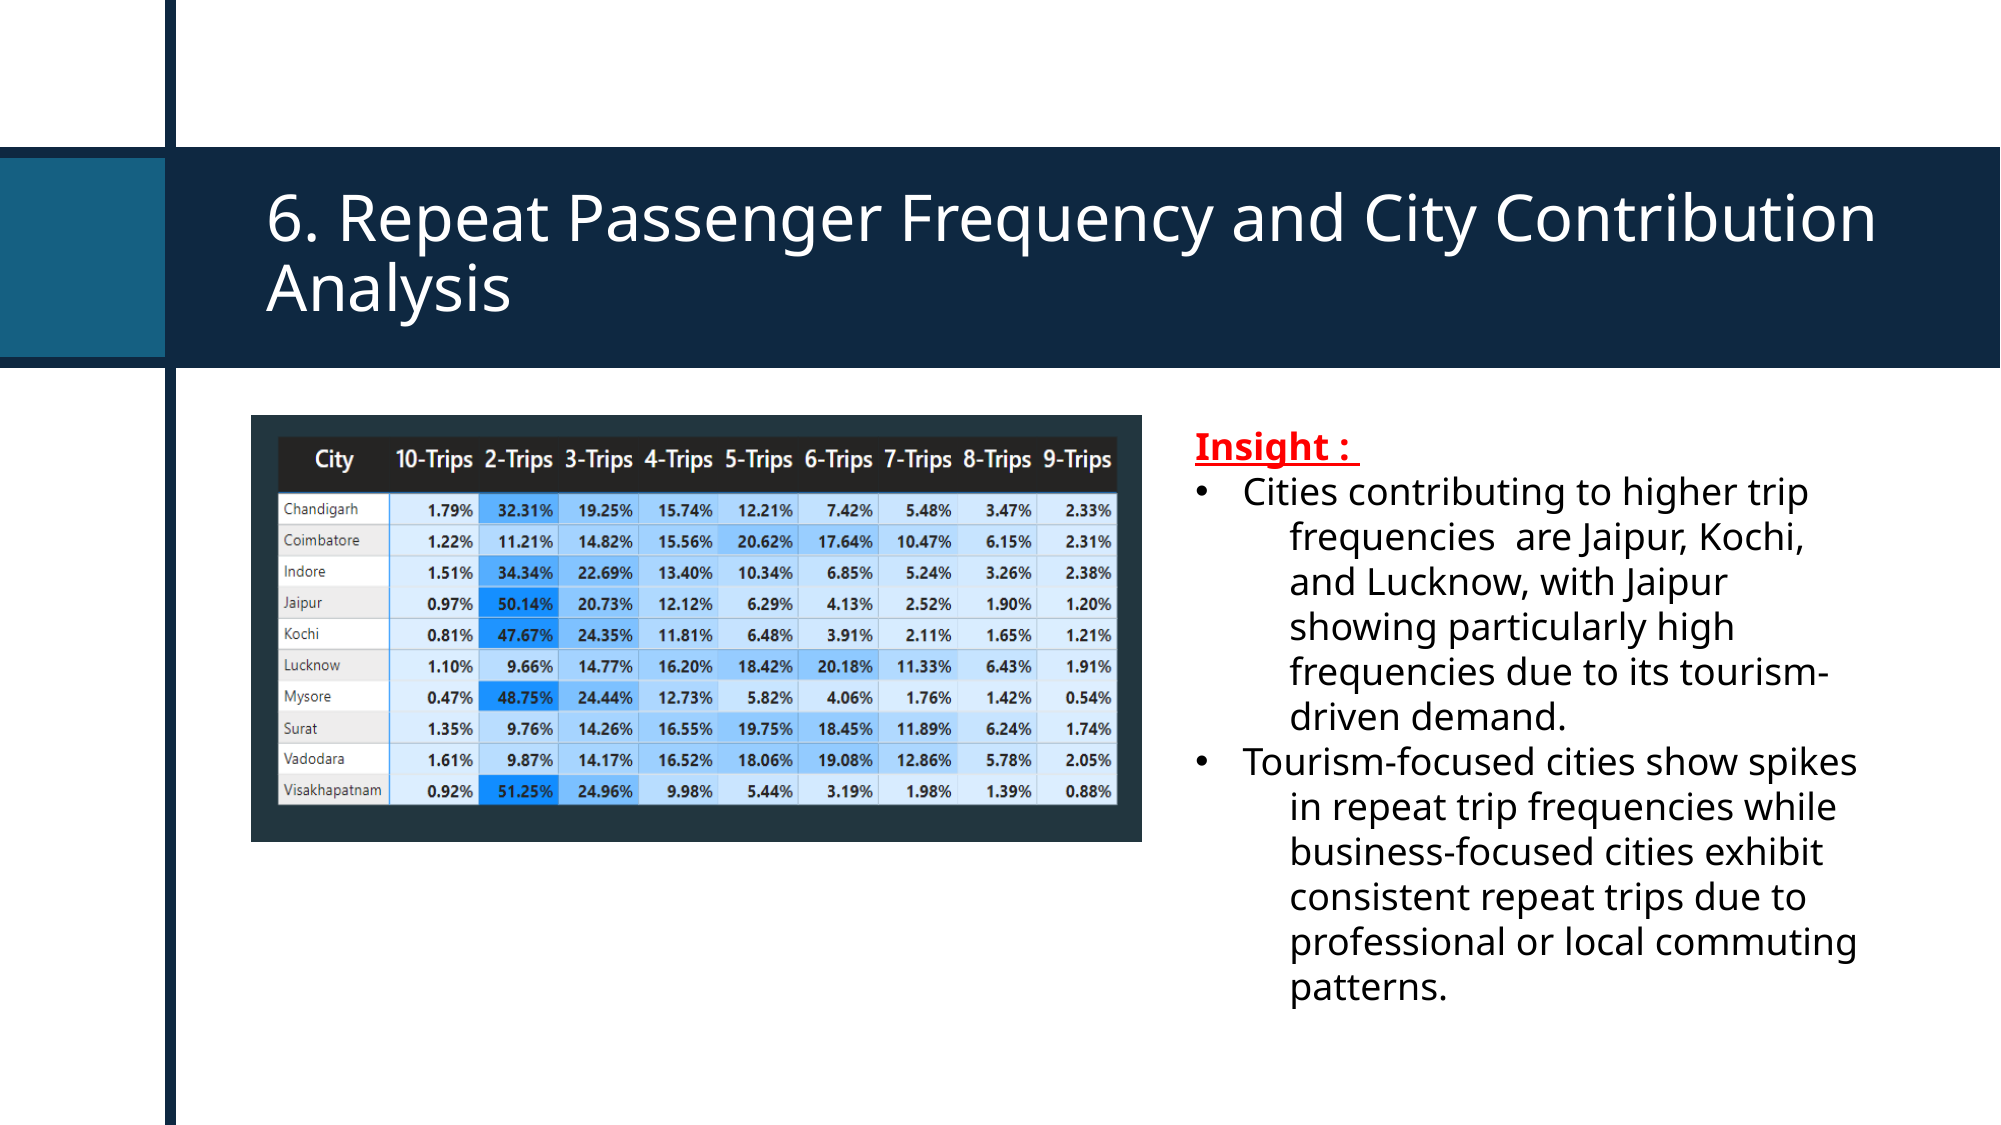

# 6. Repeat Passenger Frequency and City Contribution Analysis
Insight :
Cities contributing to higher trip frequencies are Jaipur, Kochi, and Lucknow, with Jaipur showing particularly high frequencies due to its tourism-driven demand.
Tourism-focused cities show spikes in repeat trip frequencies while business-focused cities exhibit consistent repeat trips due to professional or local commuting patterns.